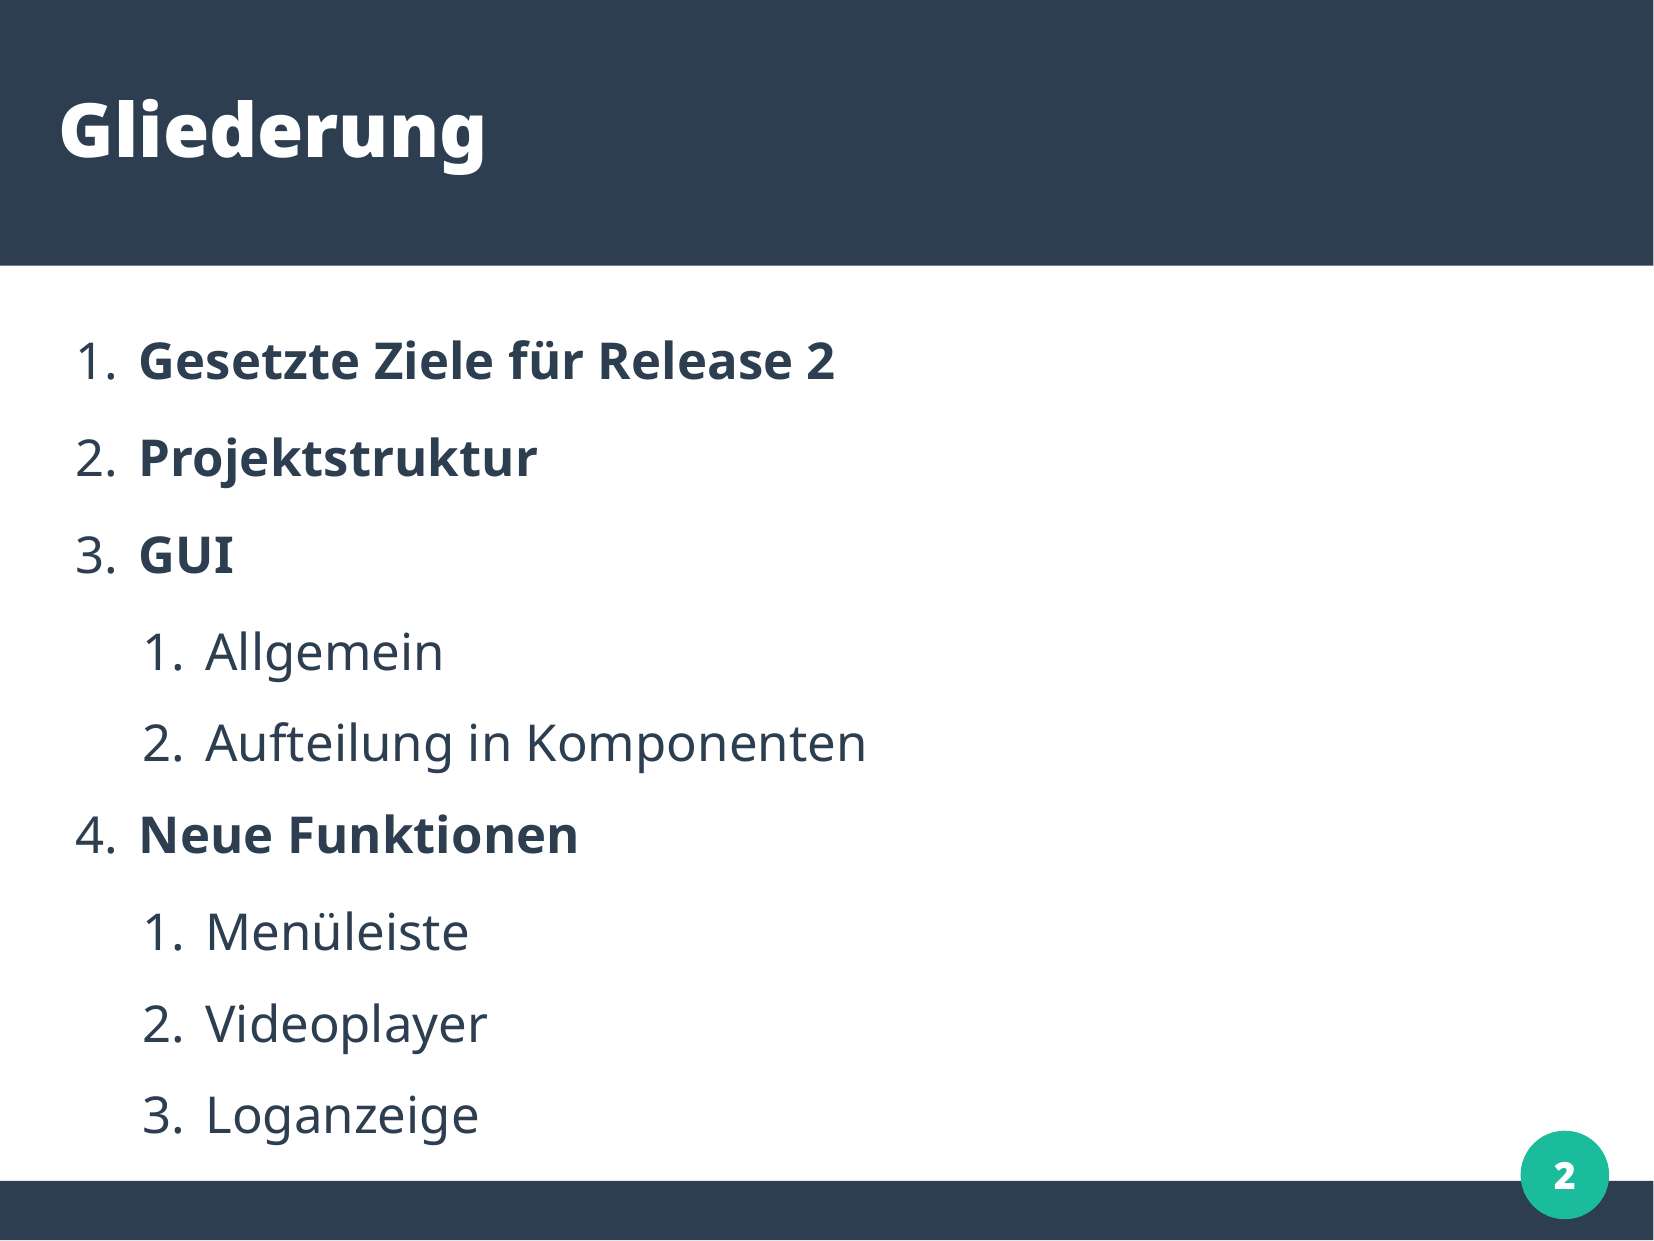

# Gliederung
 Gesetzte Ziele für Release 2
 Projektstruktur
 GUI
 Allgemein
 Aufteilung in Komponenten
 Neue Funktionen
 Menüleiste
 Videoplayer
 Loganzeige
2